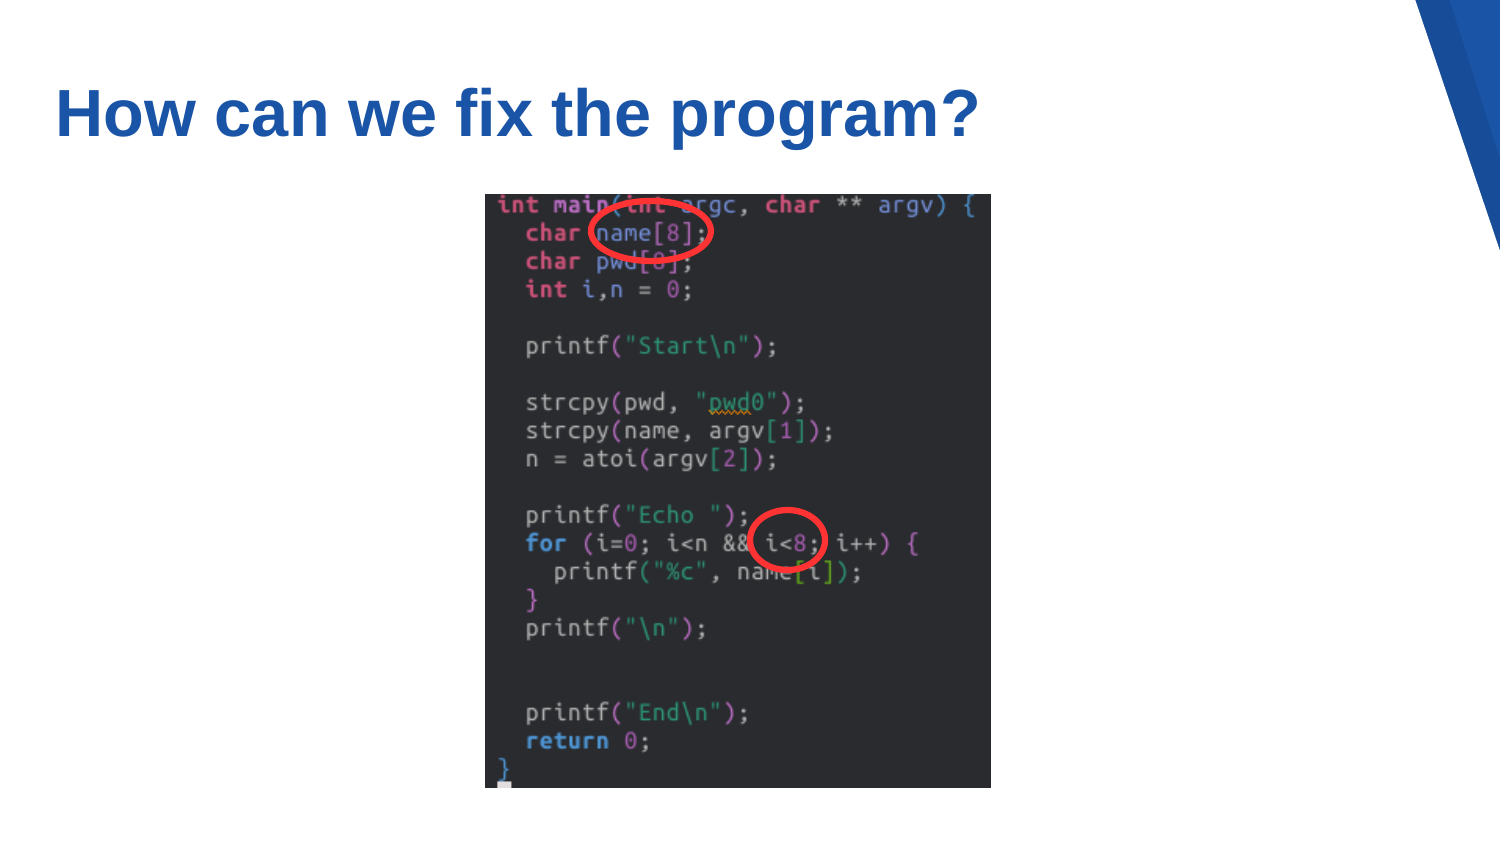

# How can we fix the program?